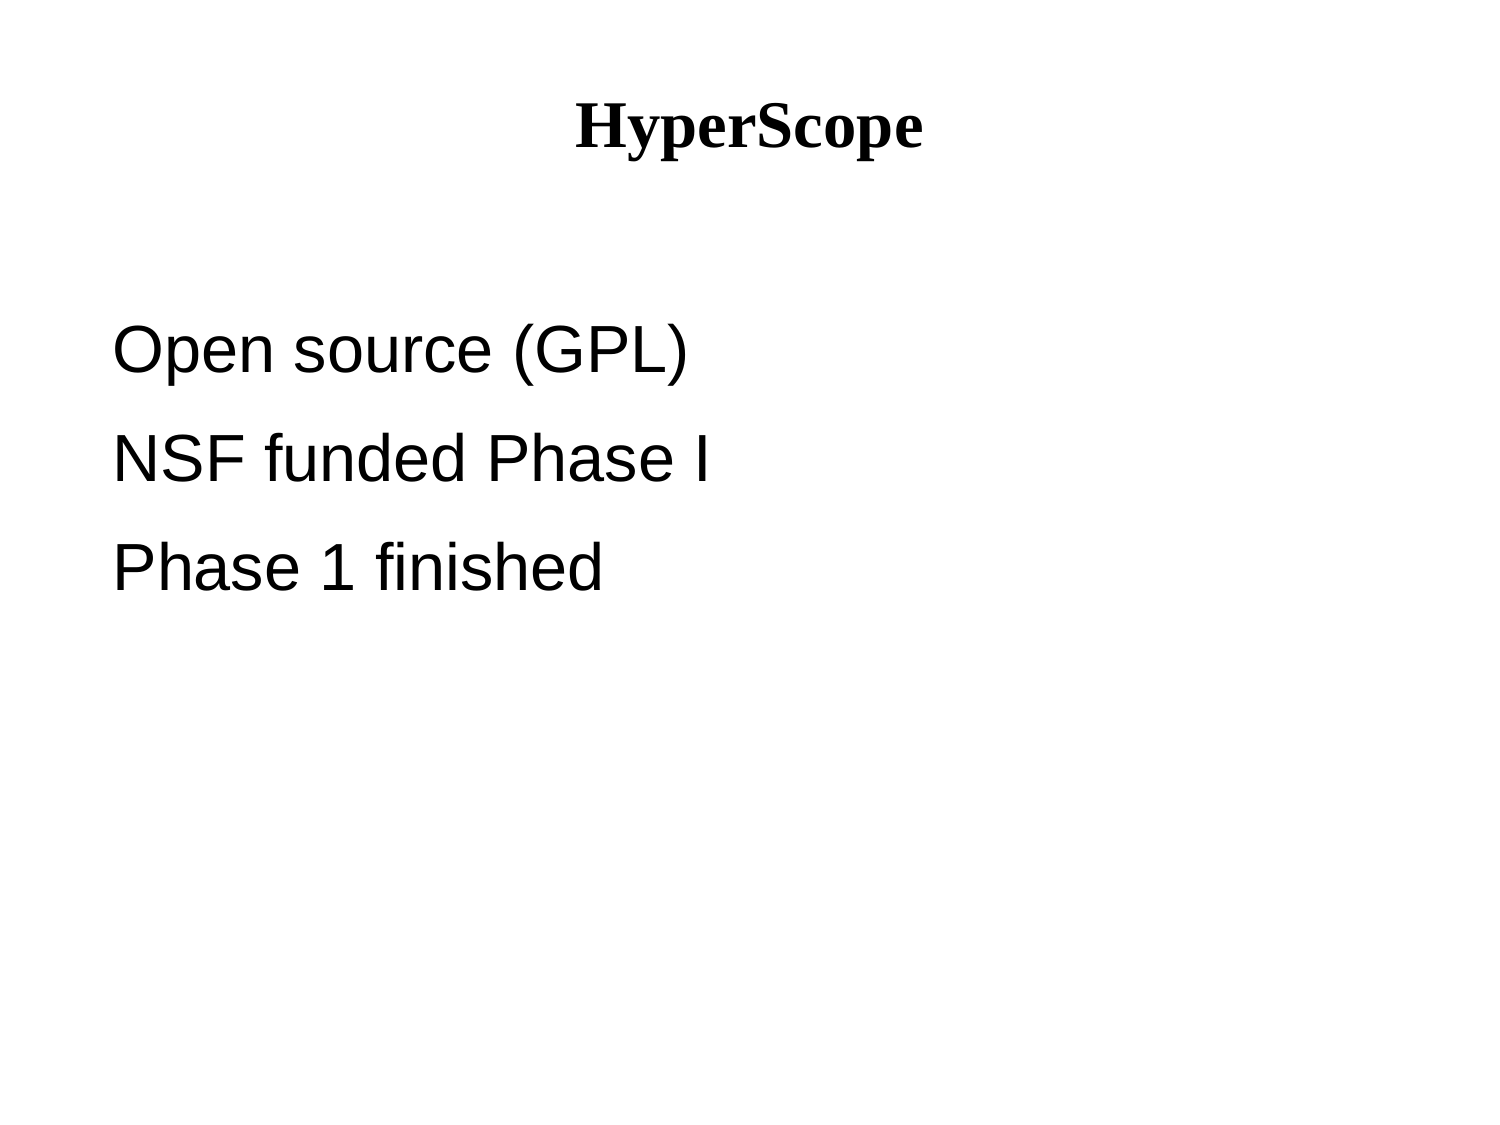

# HyperScope
Open source (GPL)
NSF funded Phase I
Phase 1 finished